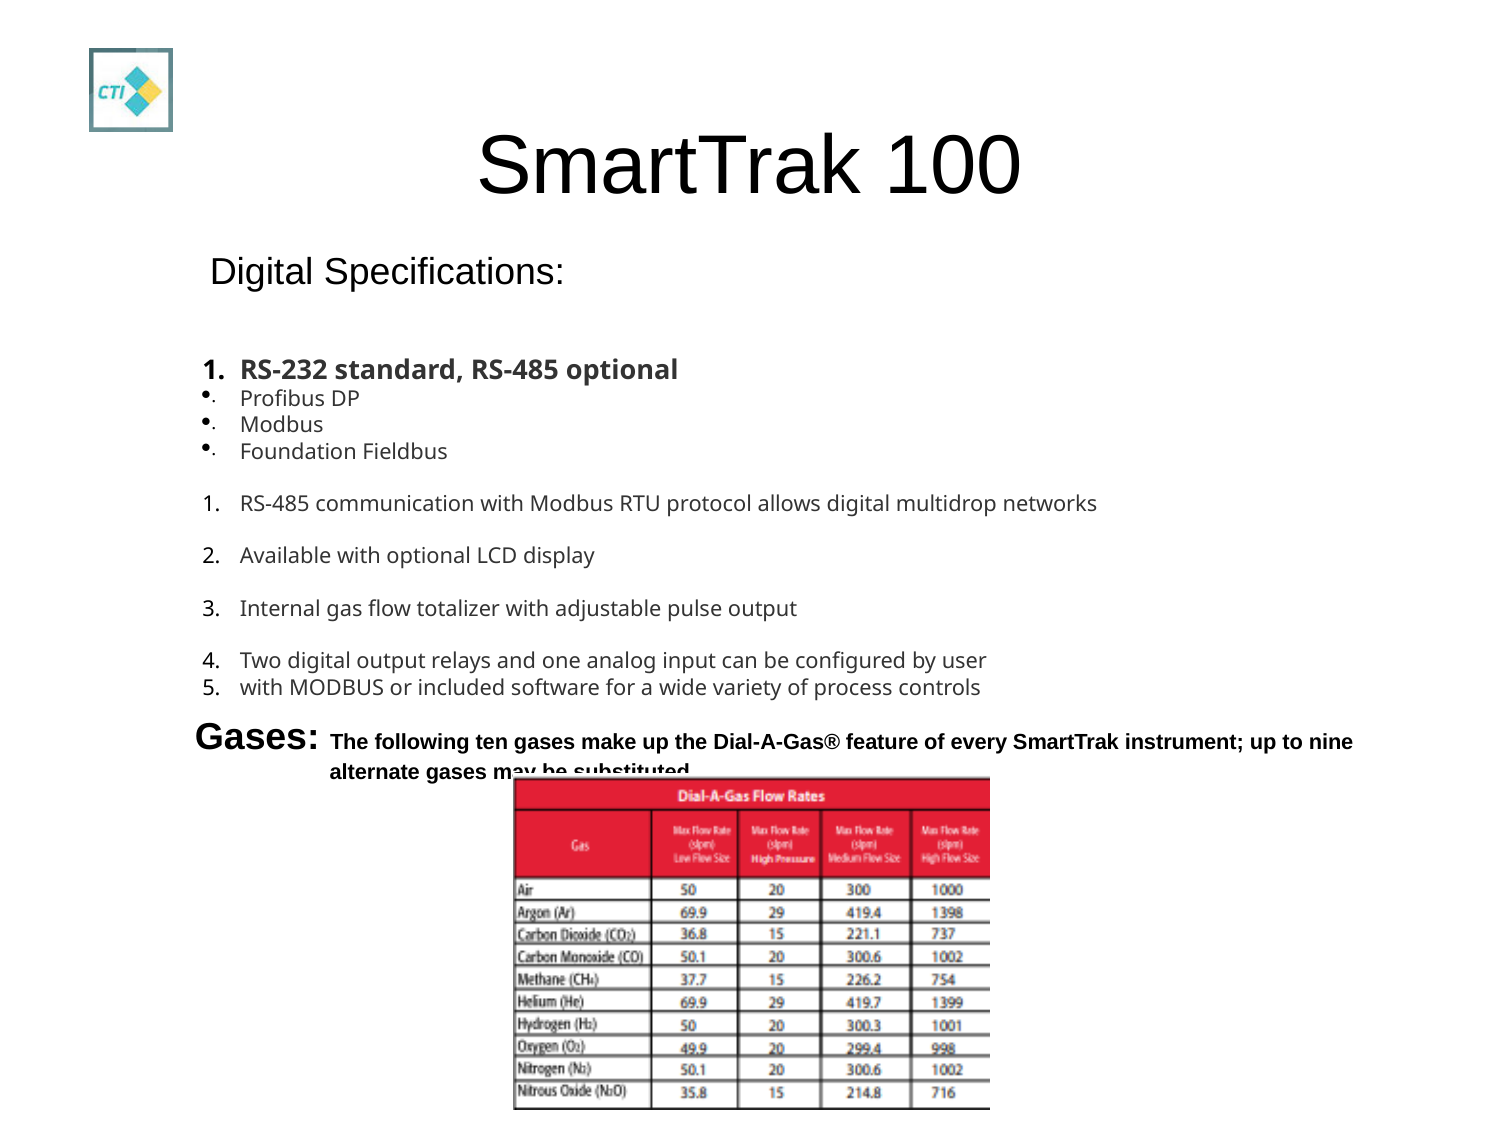

SmartTrak 100
Digital Specifications:
RS-232 standard, RS-485 optional
Profibus DP
Modbus
Foundation Fieldbus
RS-485 communication with Modbus RTU protocol allows digital multidrop networks
Available with optional LCD display
Internal gas flow totalizer with adjustable pulse output
Two digital output relays and one analog input can be configured by user
with MODBUS or included software for a wide variety of process controls
Gases: The following ten gases make up the Dial-A-Gas® feature of every SmartTrak instrument; up to nine 		 alternate gases may be substituted.